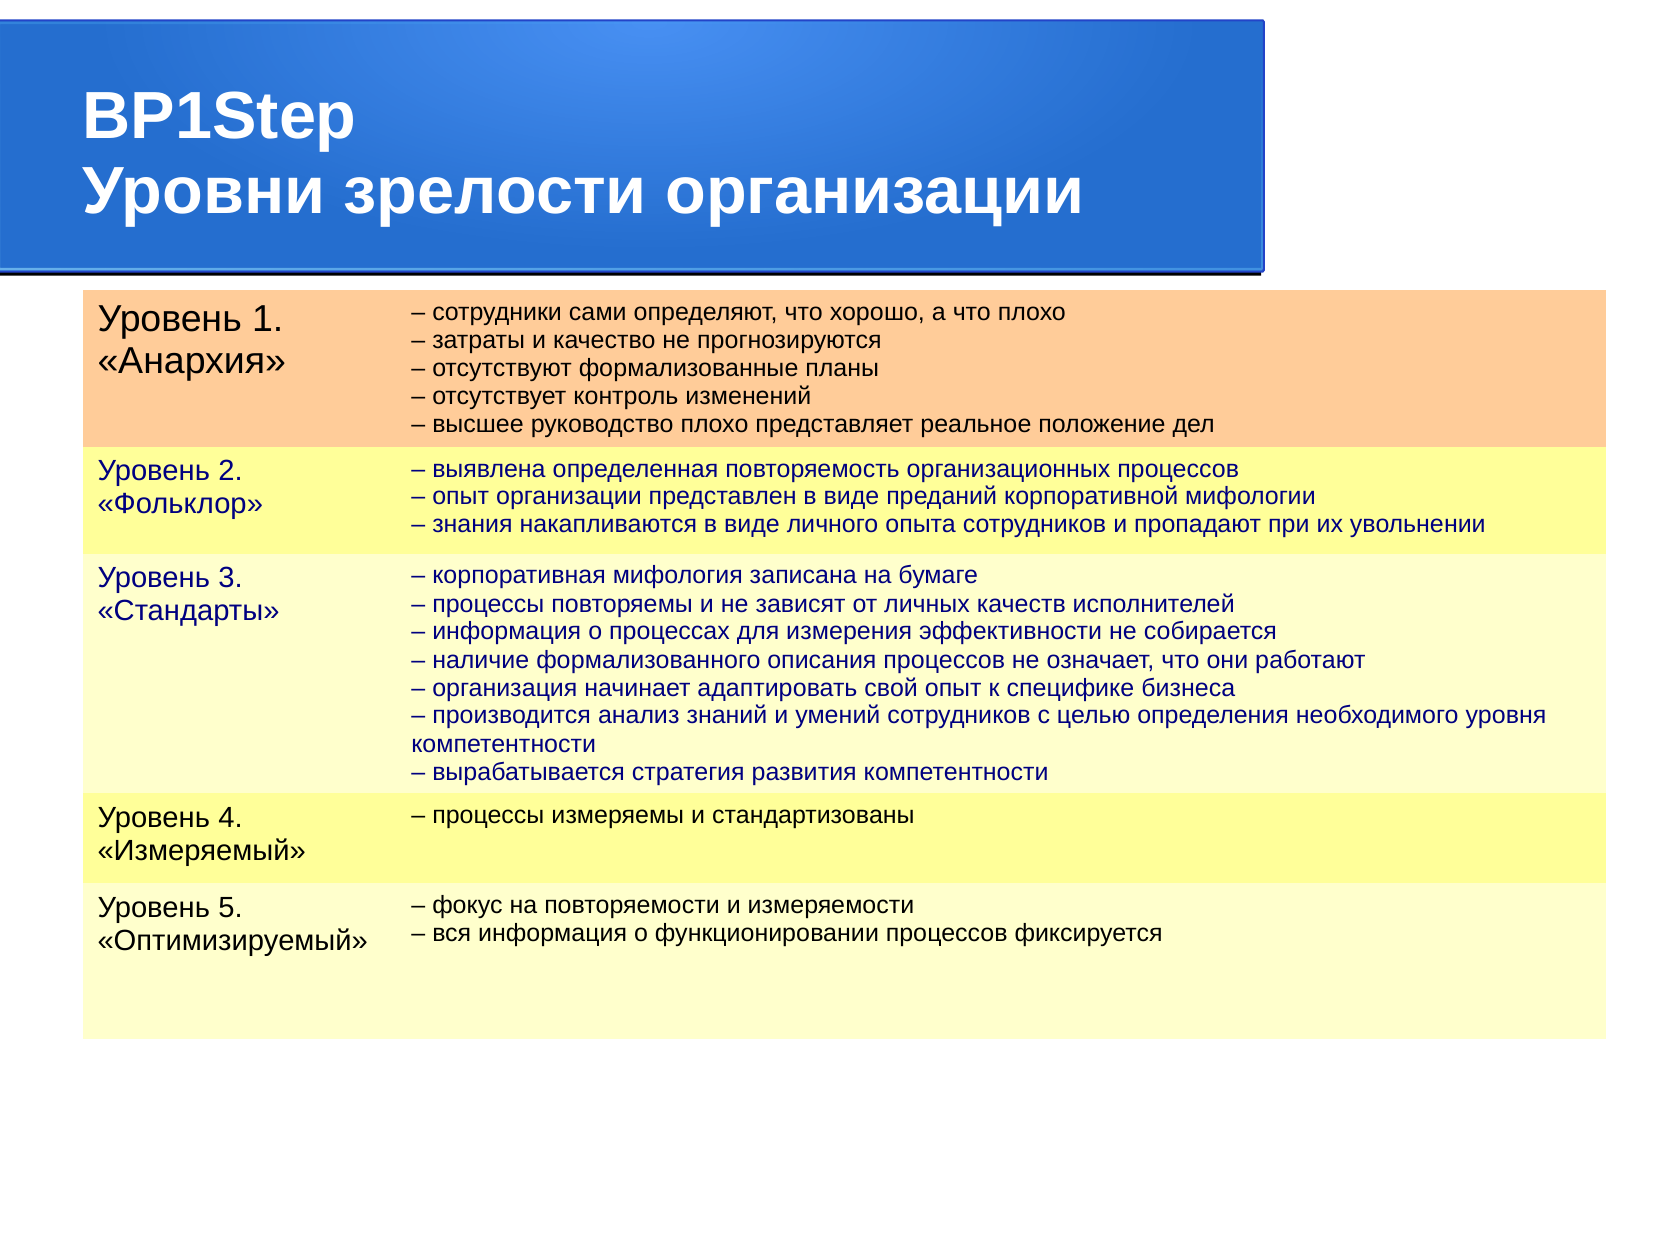

# BP1Step Уровни зрелости организации
| Уровень 1. «Анархия» | – сотрудники сами определяют, что хорошо, а что плохо – затраты и качество не прогнозируются – отсутствуют формализованные планы – отсутствует контроль изменений – высшее руководство плохо представляет реальное положение дел |
| --- | --- |
| Уровень 2. «Фольклор» | – выявлена определенная повторяемость организационных процессов – опыт организации представлен в виде преданий корпоративной мифологии – знания накапливаются в виде личного опыта сотрудников и пропадают при их увольнении |
| Уровень 3. «Стандарты» | – корпоративная мифология записана на бумаге – процессы повторяемы и не зависят от личных качеств исполнителей – информация о процессах для измерения эффективности не собирается – наличие формализованного описания процессов не означает, что они работают – организация начинает адаптировать свой опыт к специфике бизнеса – производится анализ знаний и умений сотрудников с целью определения необходимого уровня компетентности – вырабатывается стратегия развития компетентности |
| Уровень 4. «Измеряемый» | – процессы измеряемы и стандартизованы |
| Уровень 5. «Оптимизируемый» | – фокус на повторяемости и измеряемости – вся информация о функционировании процессов фиксируется |